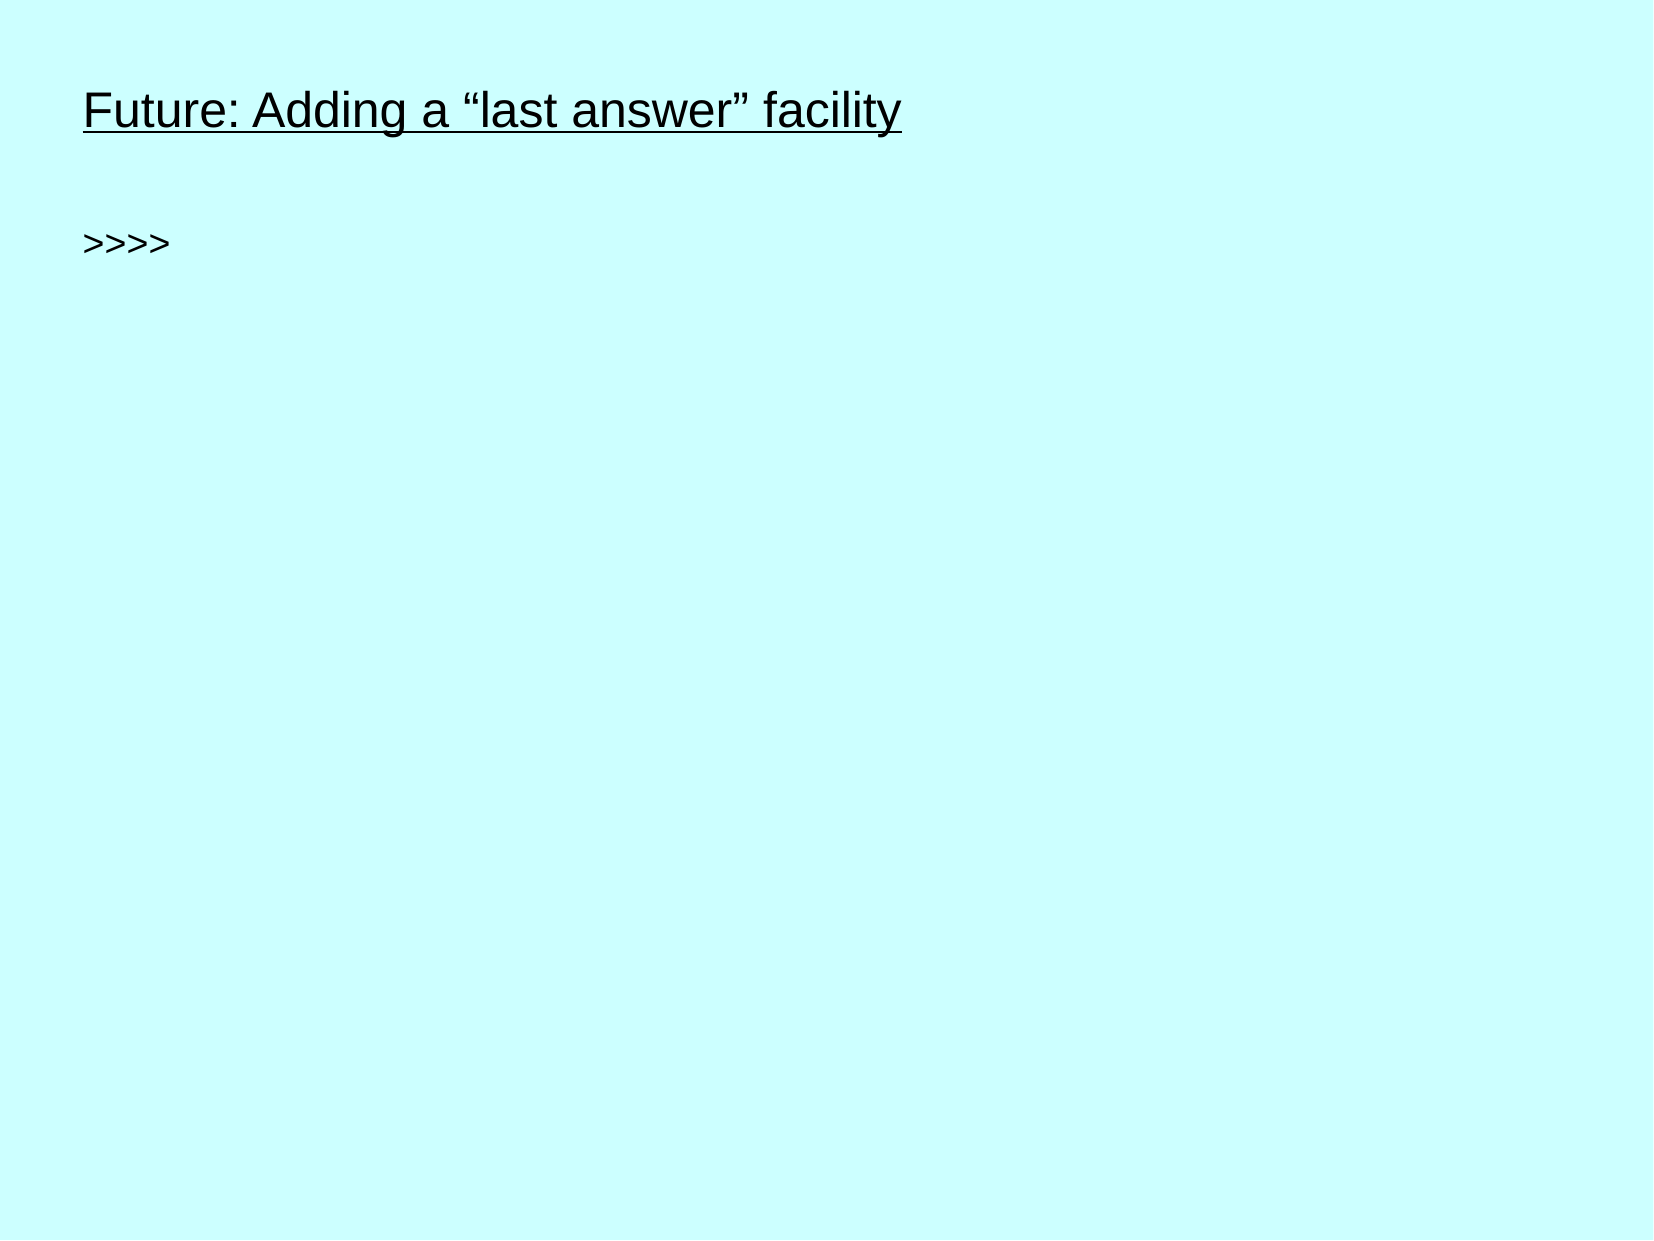

# Future: Adding a “last answer” facility
>>>>